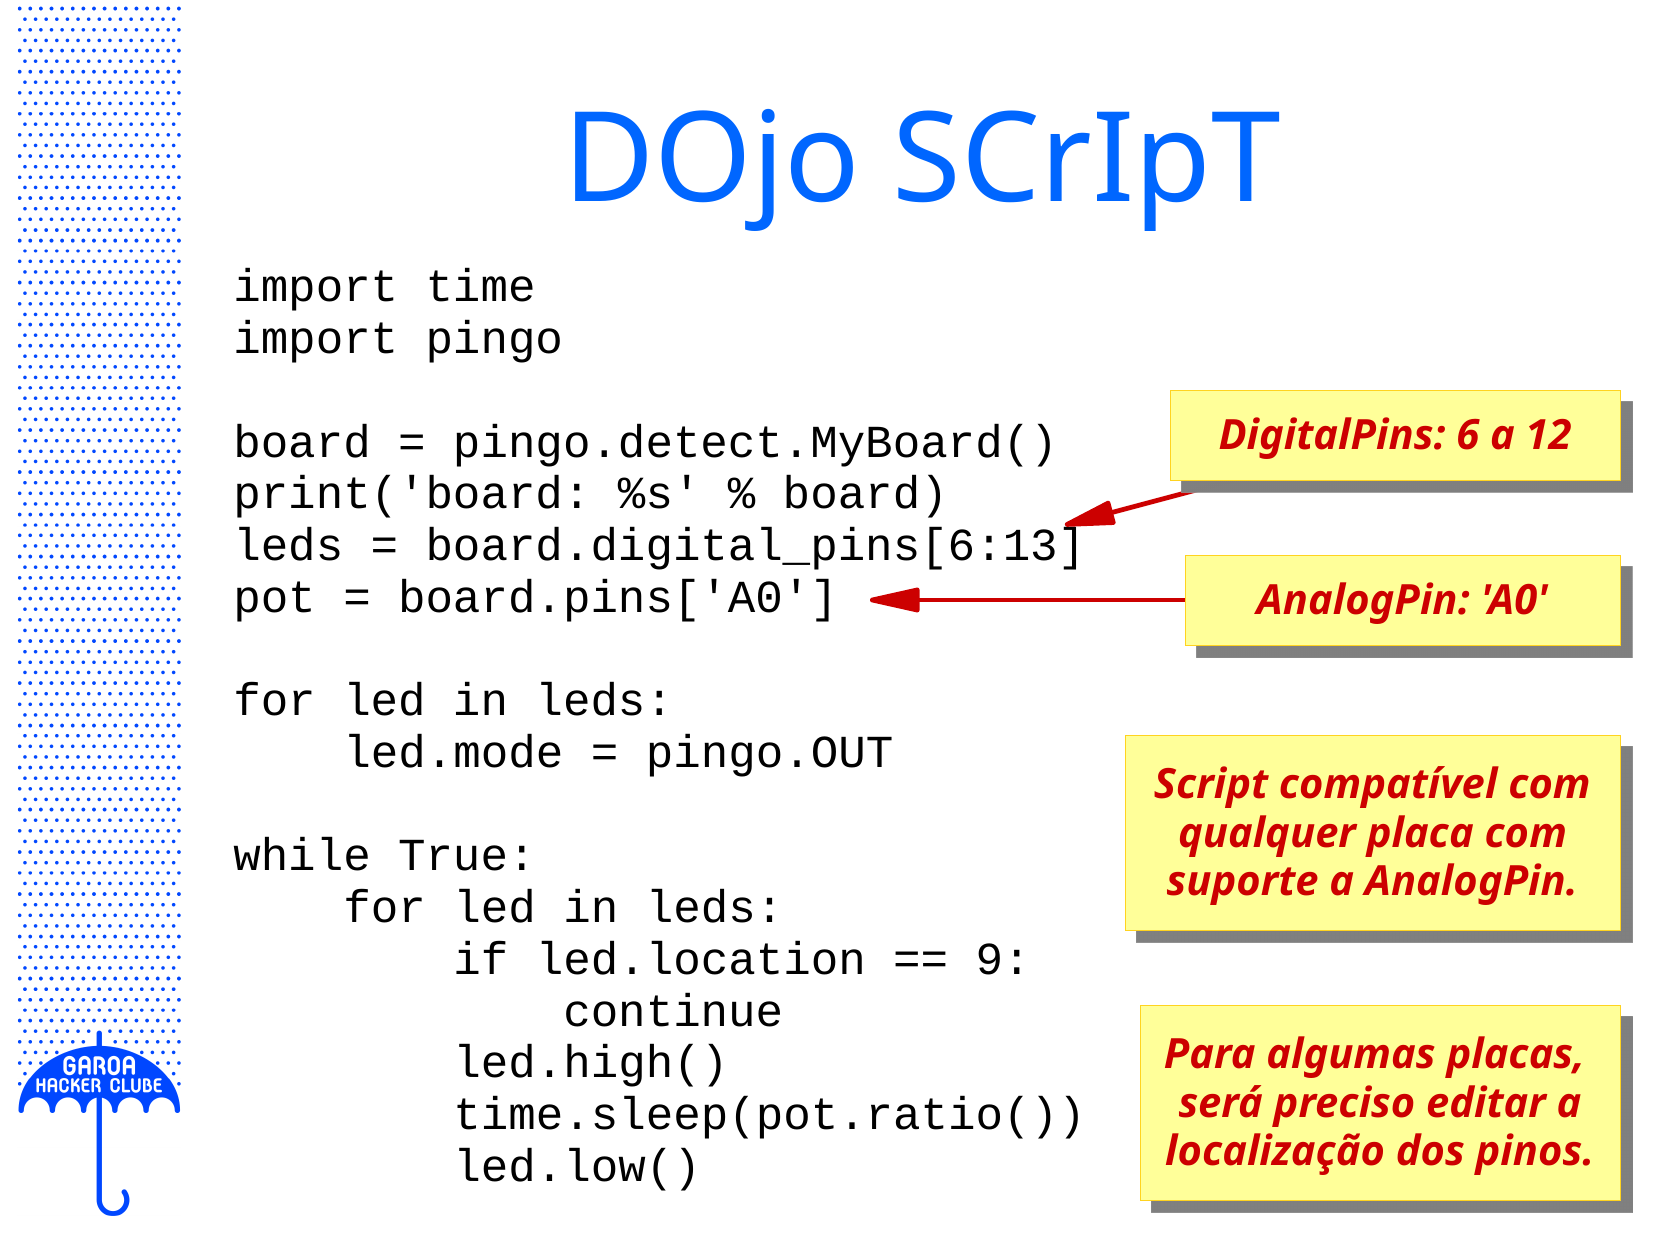

# DOjo SCrIpT
import time
import pingo
board = pingo.detect.MyBoard()
print('board: %s' % board)
leds = board.digital_pins[6:13]
pot = board.pins['A0']
for led in leds:
 led.mode = pingo.OUT
while True:
 for led in leds:
 if led.location == 9:
 continue
 led.high()
 time.sleep(pot.ratio())
 led.low()
DigitalPins: 6 a 12
AnalogPin: 'A0'
Script compatível com qualquer placa com suporte a AnalogPin.
Para algumas placas,
será preciso editar a localização dos pinos.